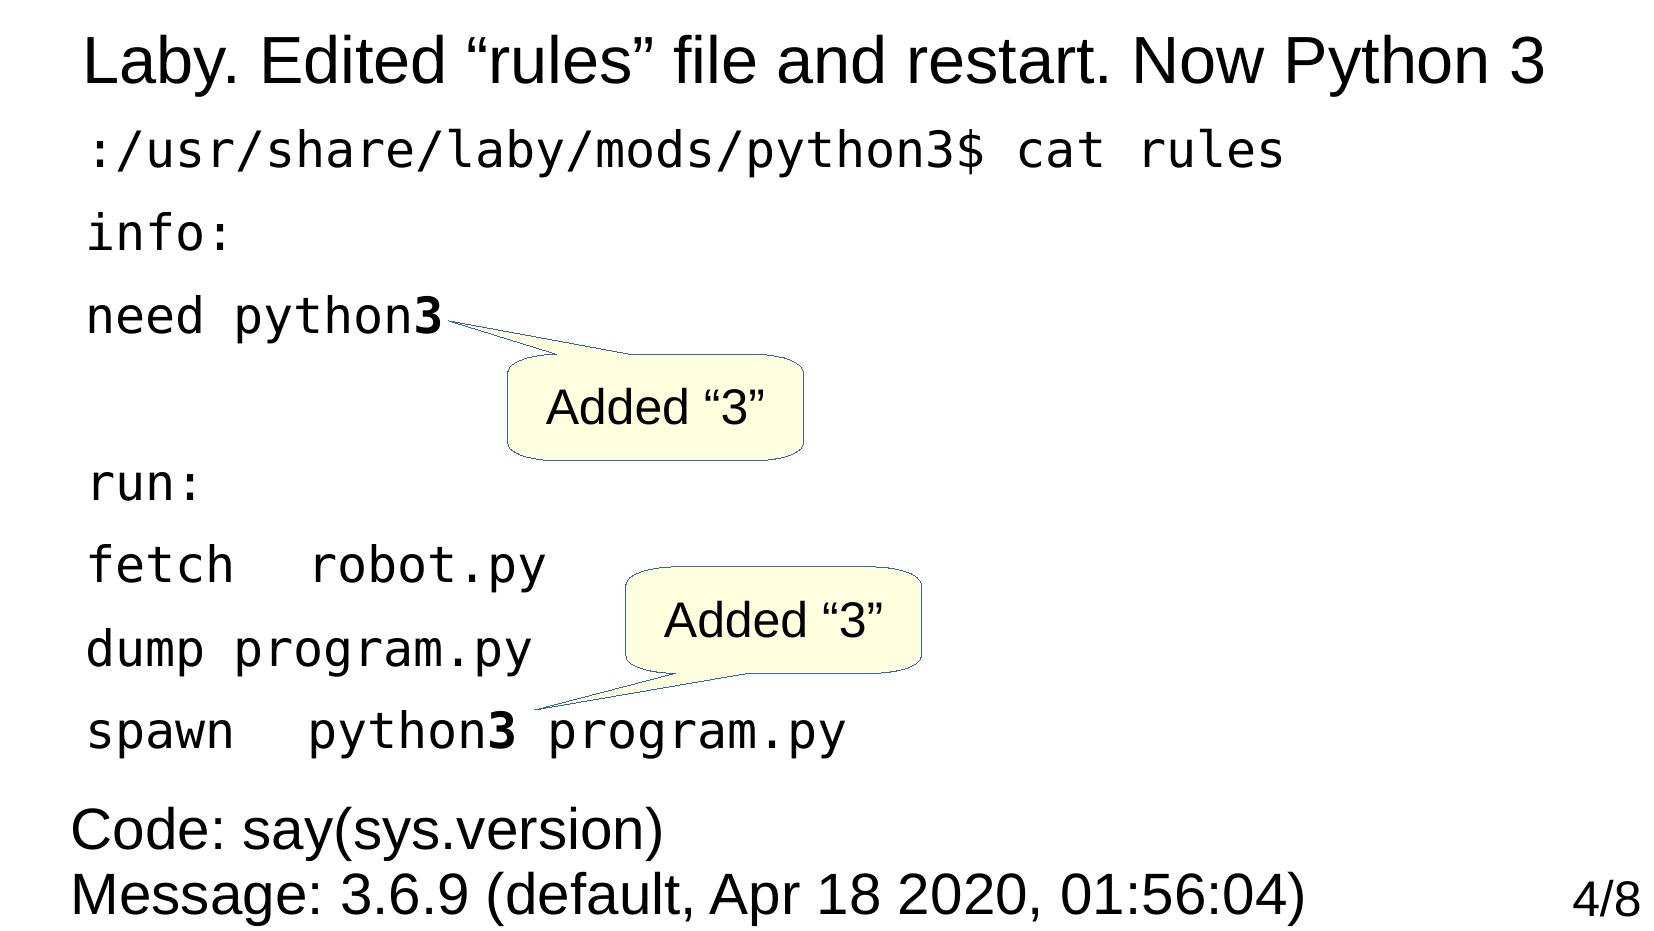

# Laby. Edited “rules” file and restart. Now Python 3
:/usr/share/laby/mods/python3$ cat rules
info:
need	python3
run:
fetch	robot.py
dump	program.py
spawn	python3 program.py
Added “3”
Added “3”
Code: say(sys.version)
Message: 3.6.9 (default, Apr 18 2020, 01:56:04)
4/8